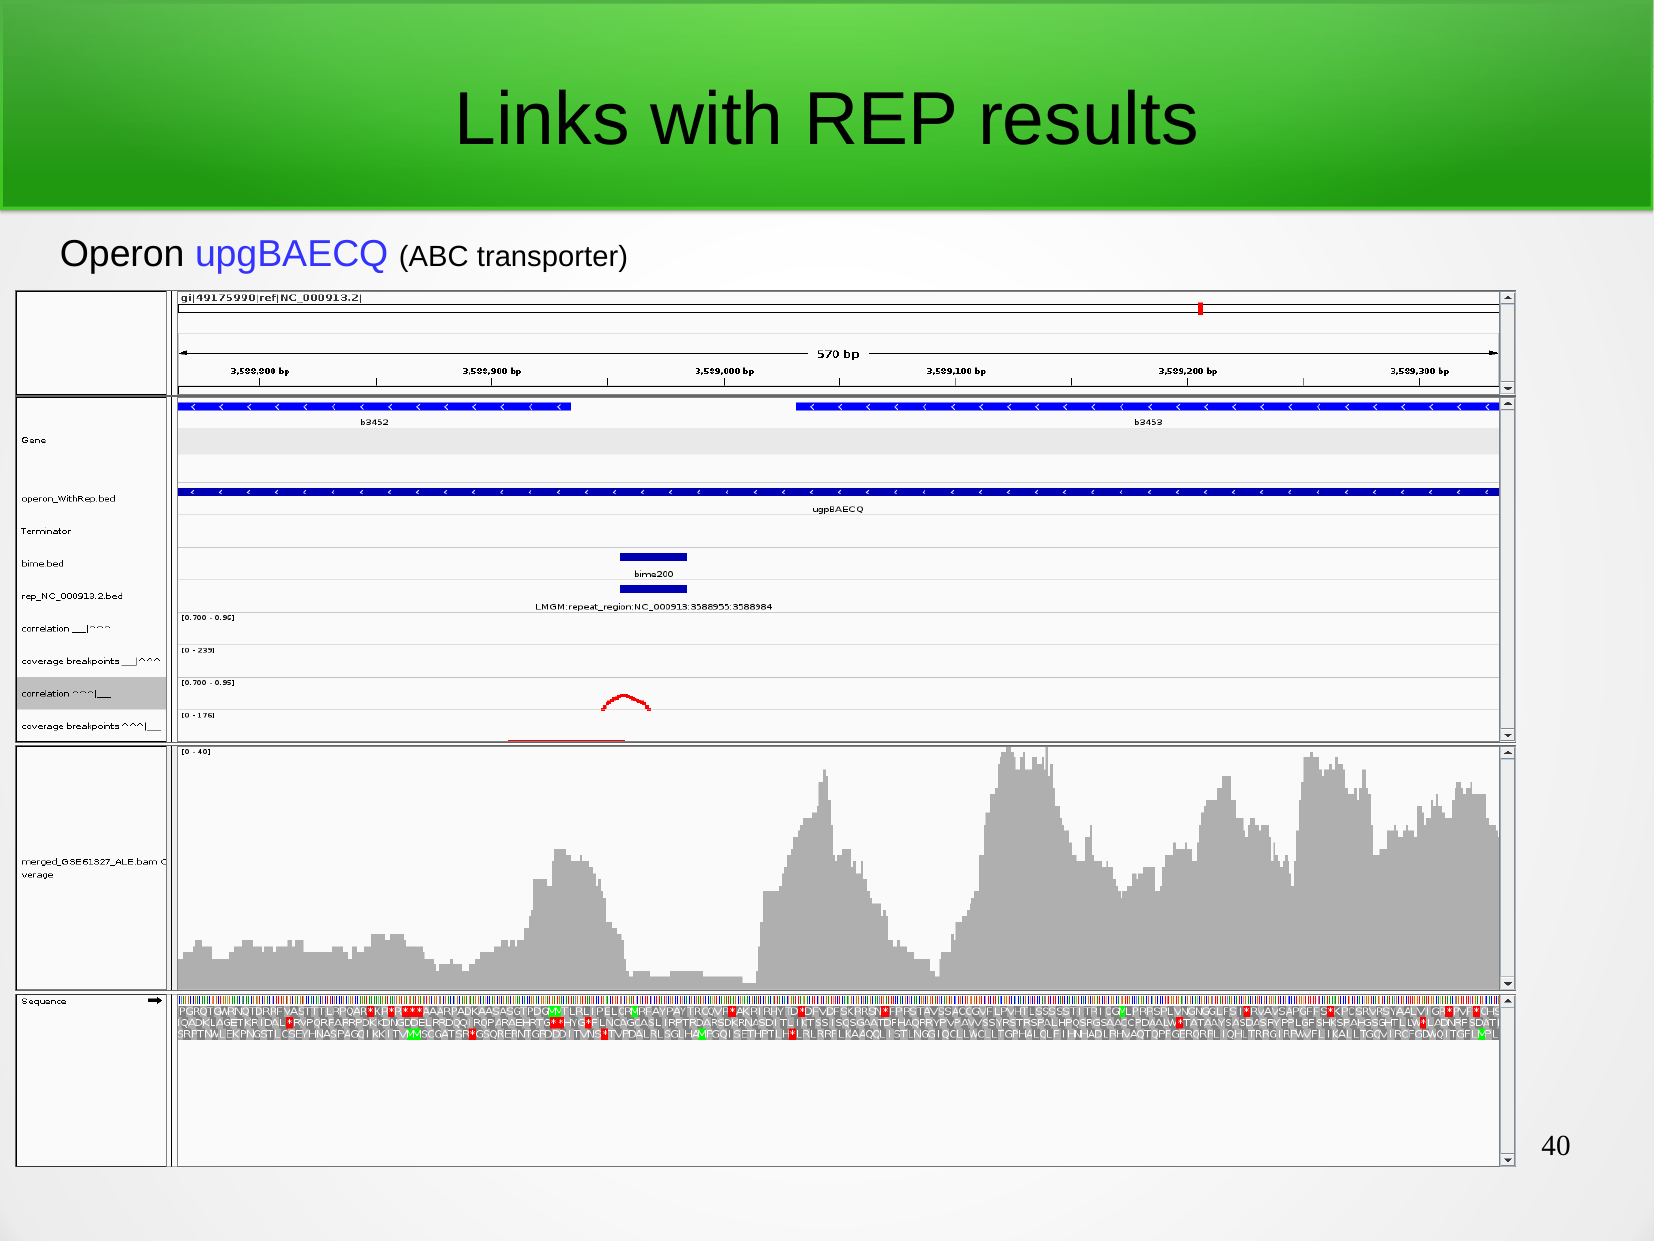

# Links with REP results
Operon upgBAECQ (ABC transporter)
40